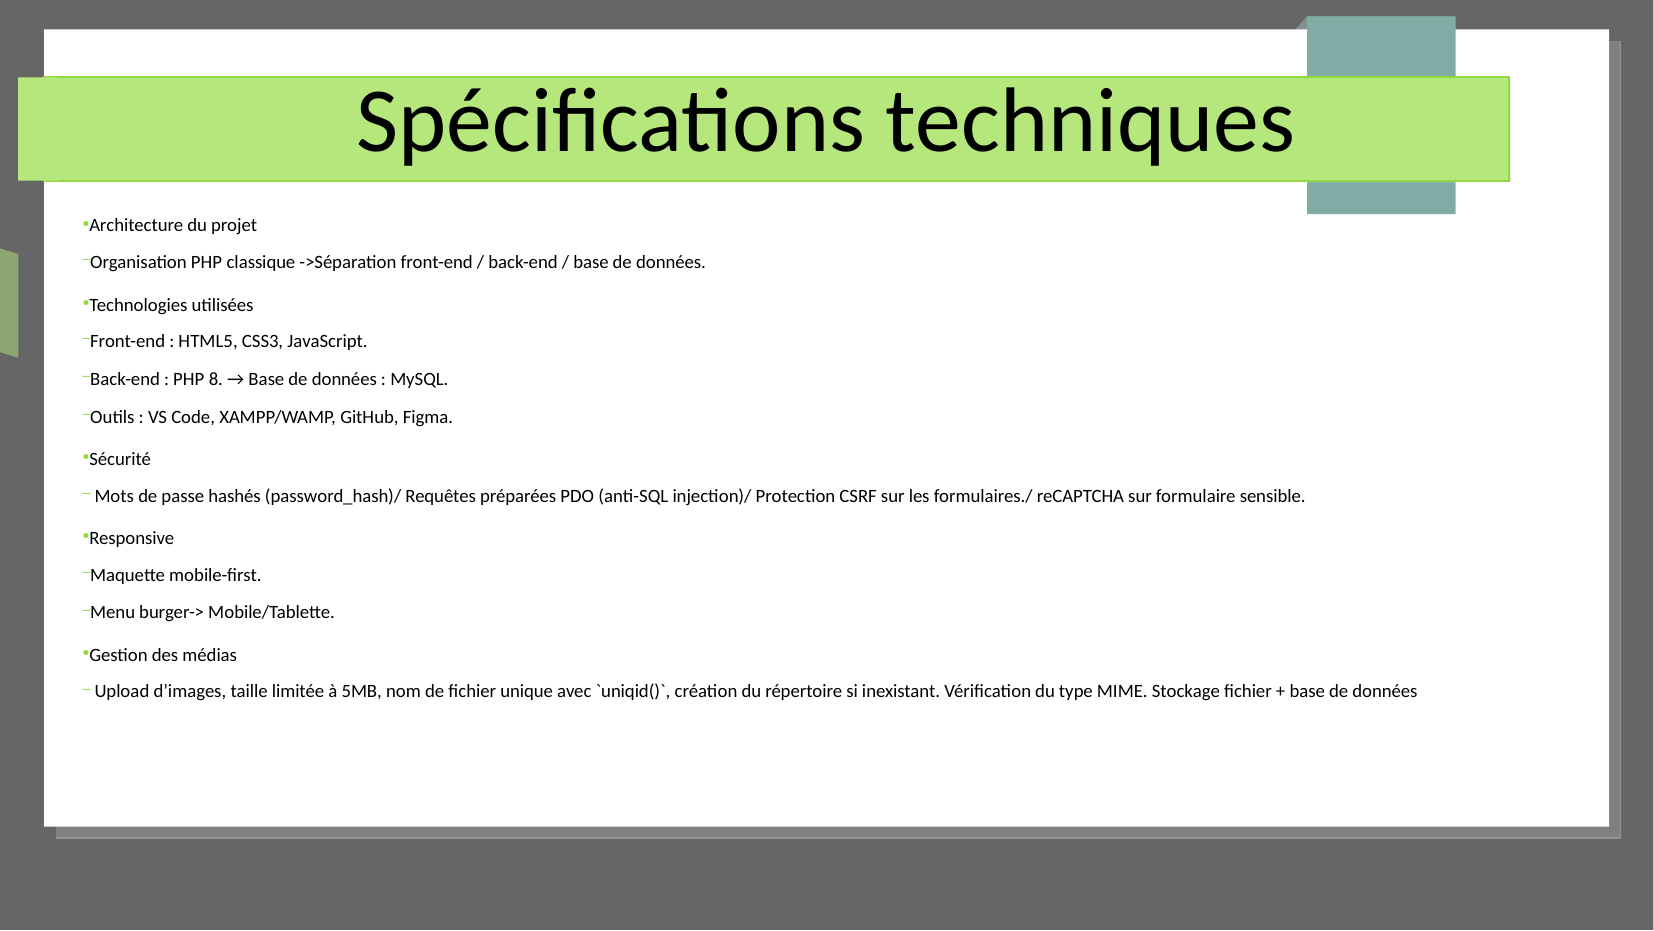

# Spécifications techniques
Architecture du projet
Organisation PHP classique ->Séparation front-end / back-end / base de données.
Technologies utilisées
Front-end : HTML5, CSS3, JavaScript.
Back-end : PHP 8. → Base de données : MySQL.
Outils : VS Code, XAMPP/WAMP, GitHub, Figma.
Sécurité
 Mots de passe hashés (password_hash)/ Requêtes préparées PDO (anti-SQL injection)/ Protection CSRF sur les formulaires./ reCAPTCHA sur formulaire sensible.
Responsive
Maquette mobile-first.
Menu burger-> Mobile/Tablette.
Gestion des médias
 Upload d’images, taille limitée à 5MB, nom de fichier unique avec `uniqid()`, création du répertoire si inexistant. Vérification du type MIME. Stockage fichier + base de données